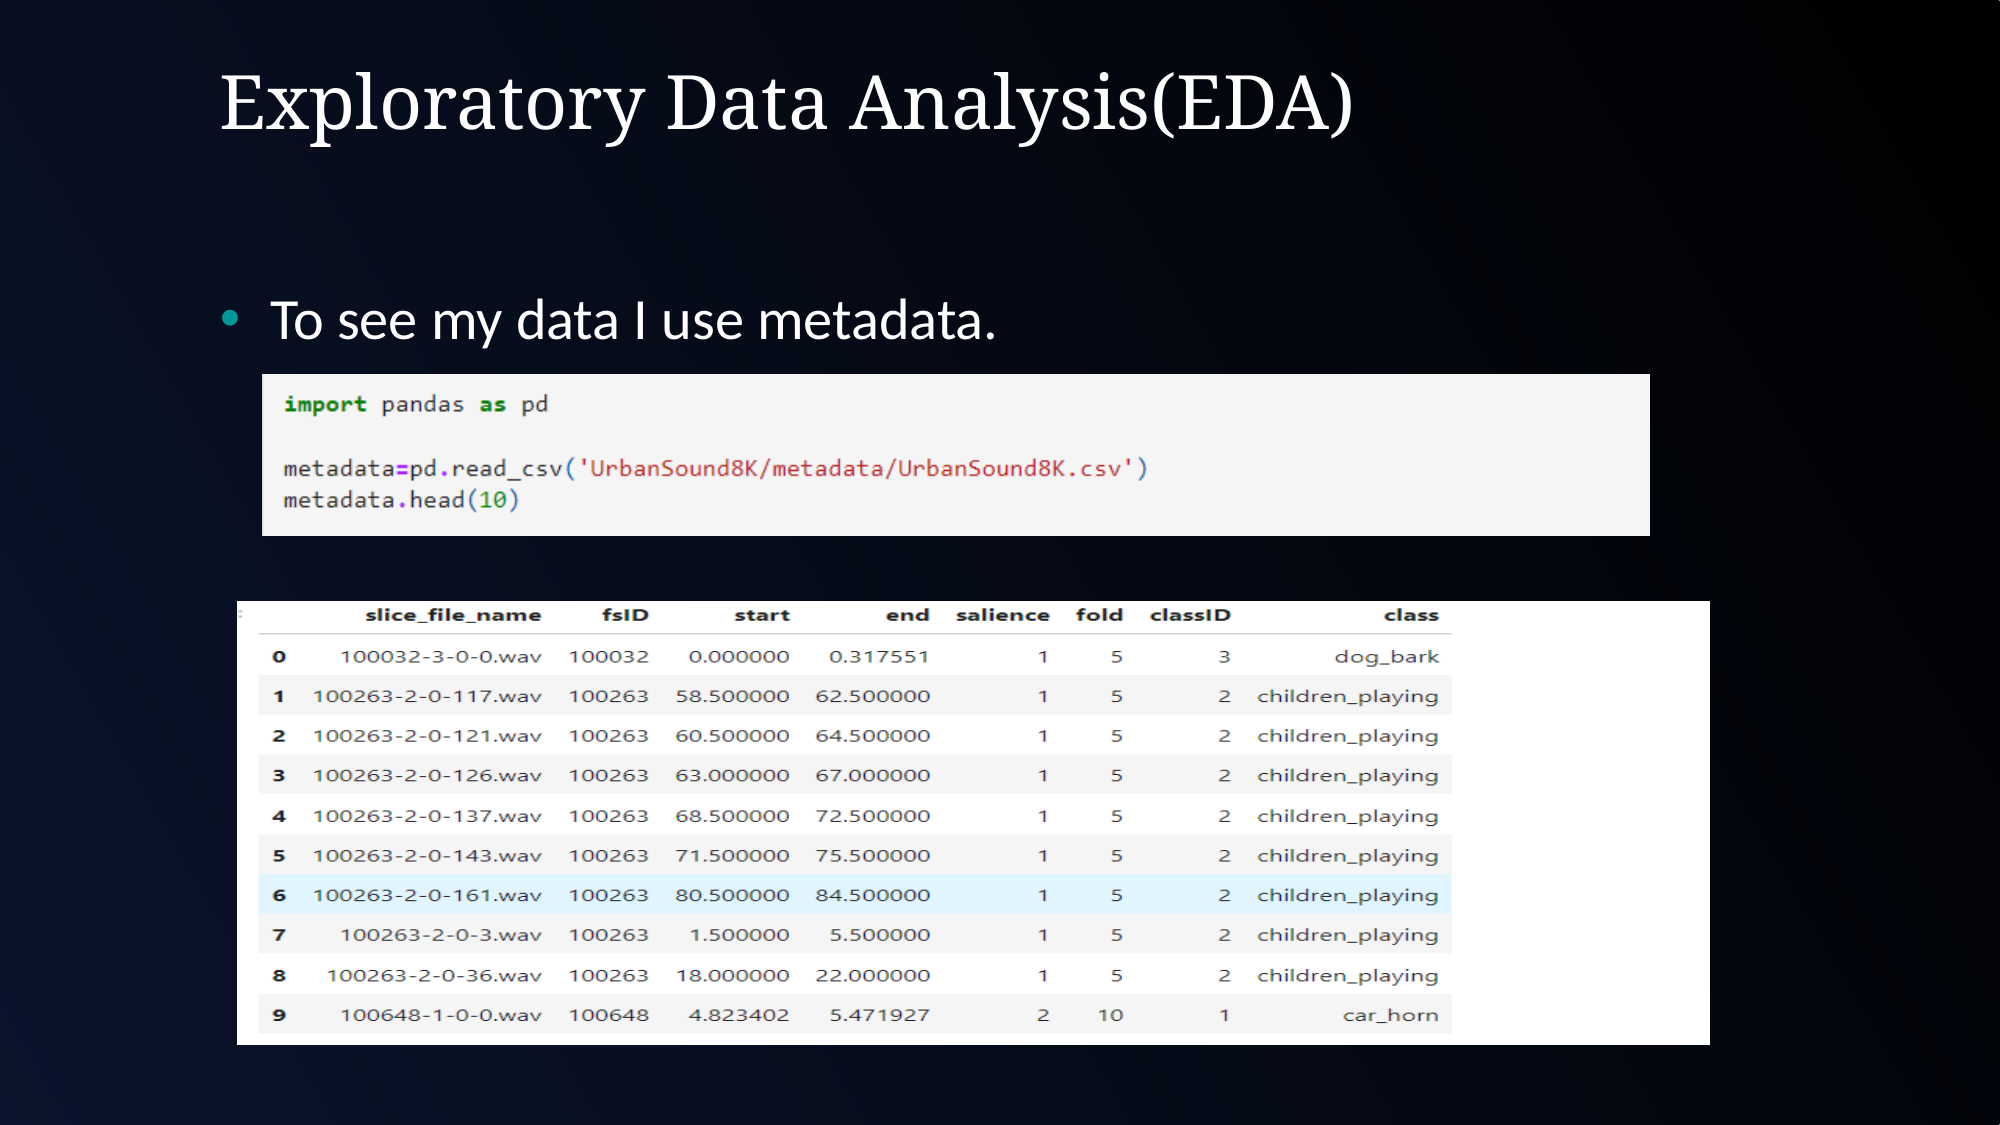

# Exploratory Data Analysis(EDA)
To see my data I use metadata.